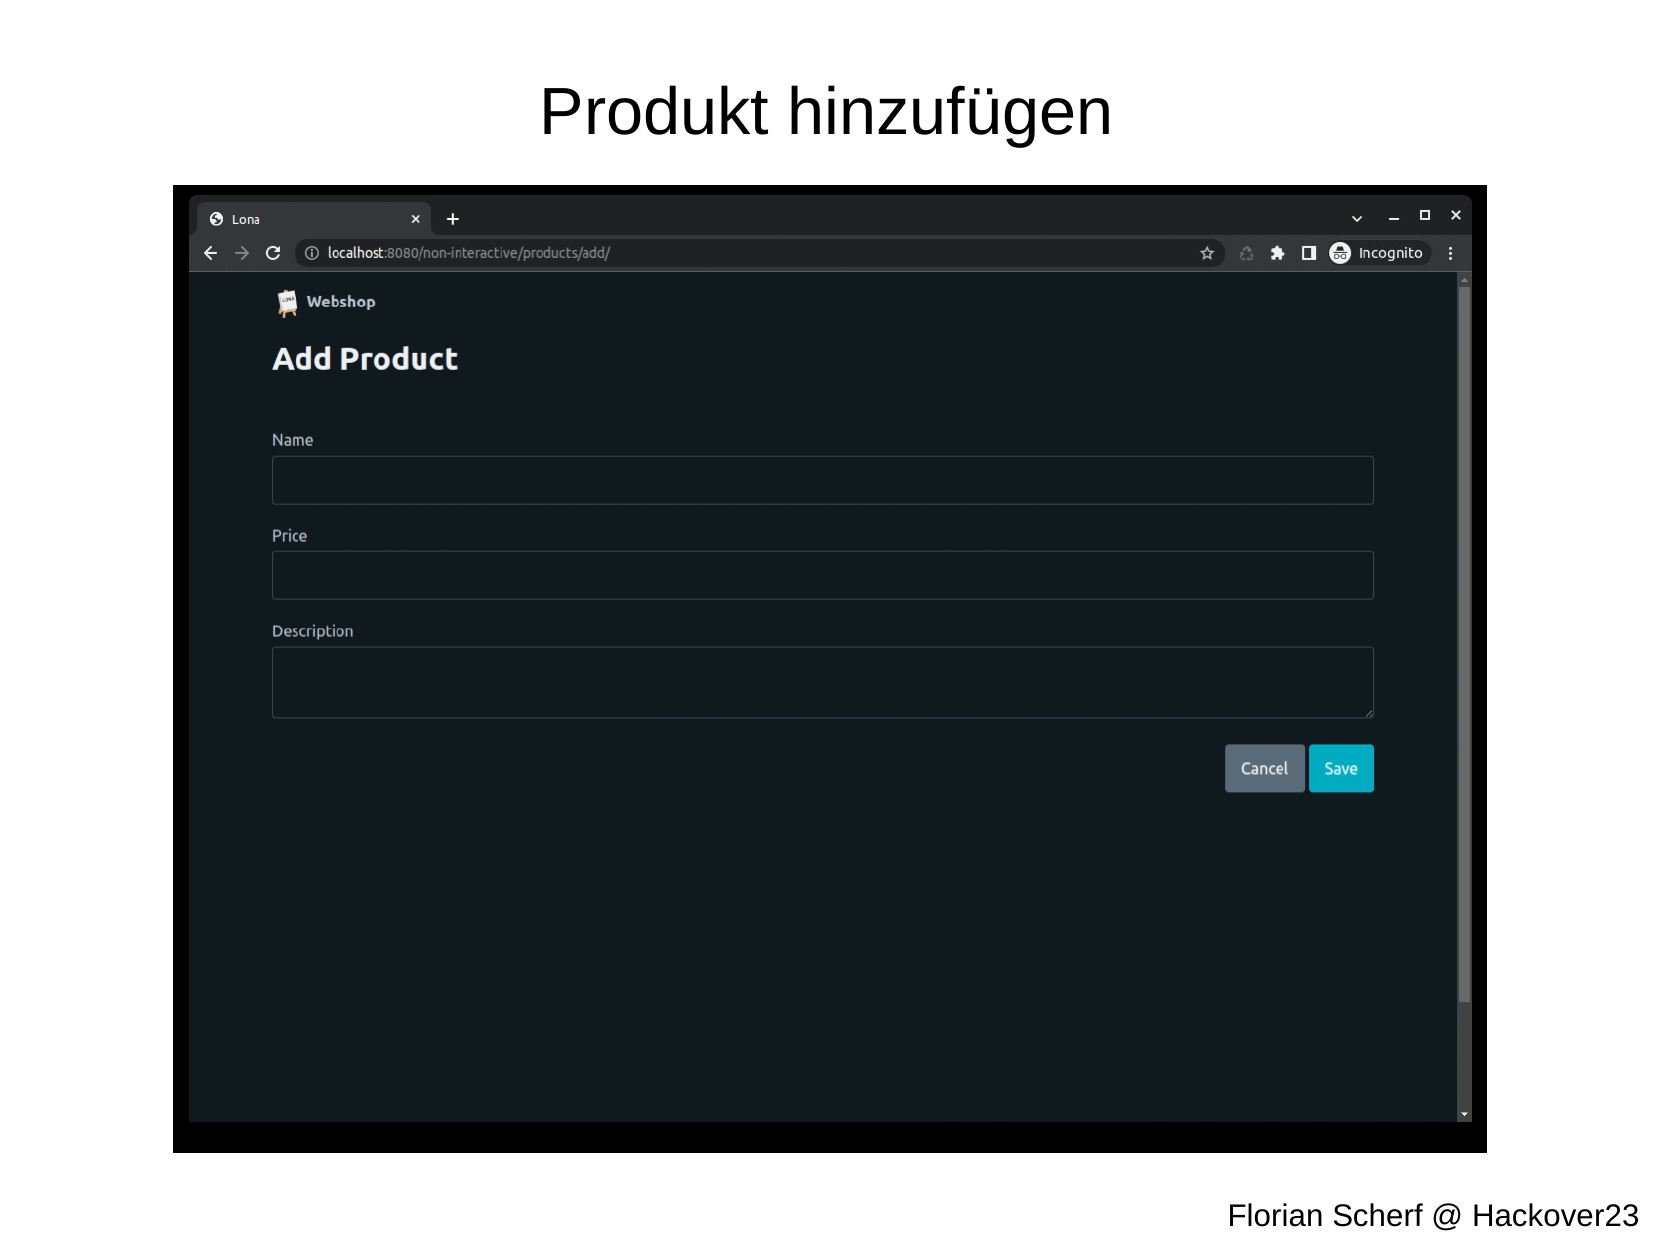

# Produkt hinzufügen
Florian Scherf @ Hackover23